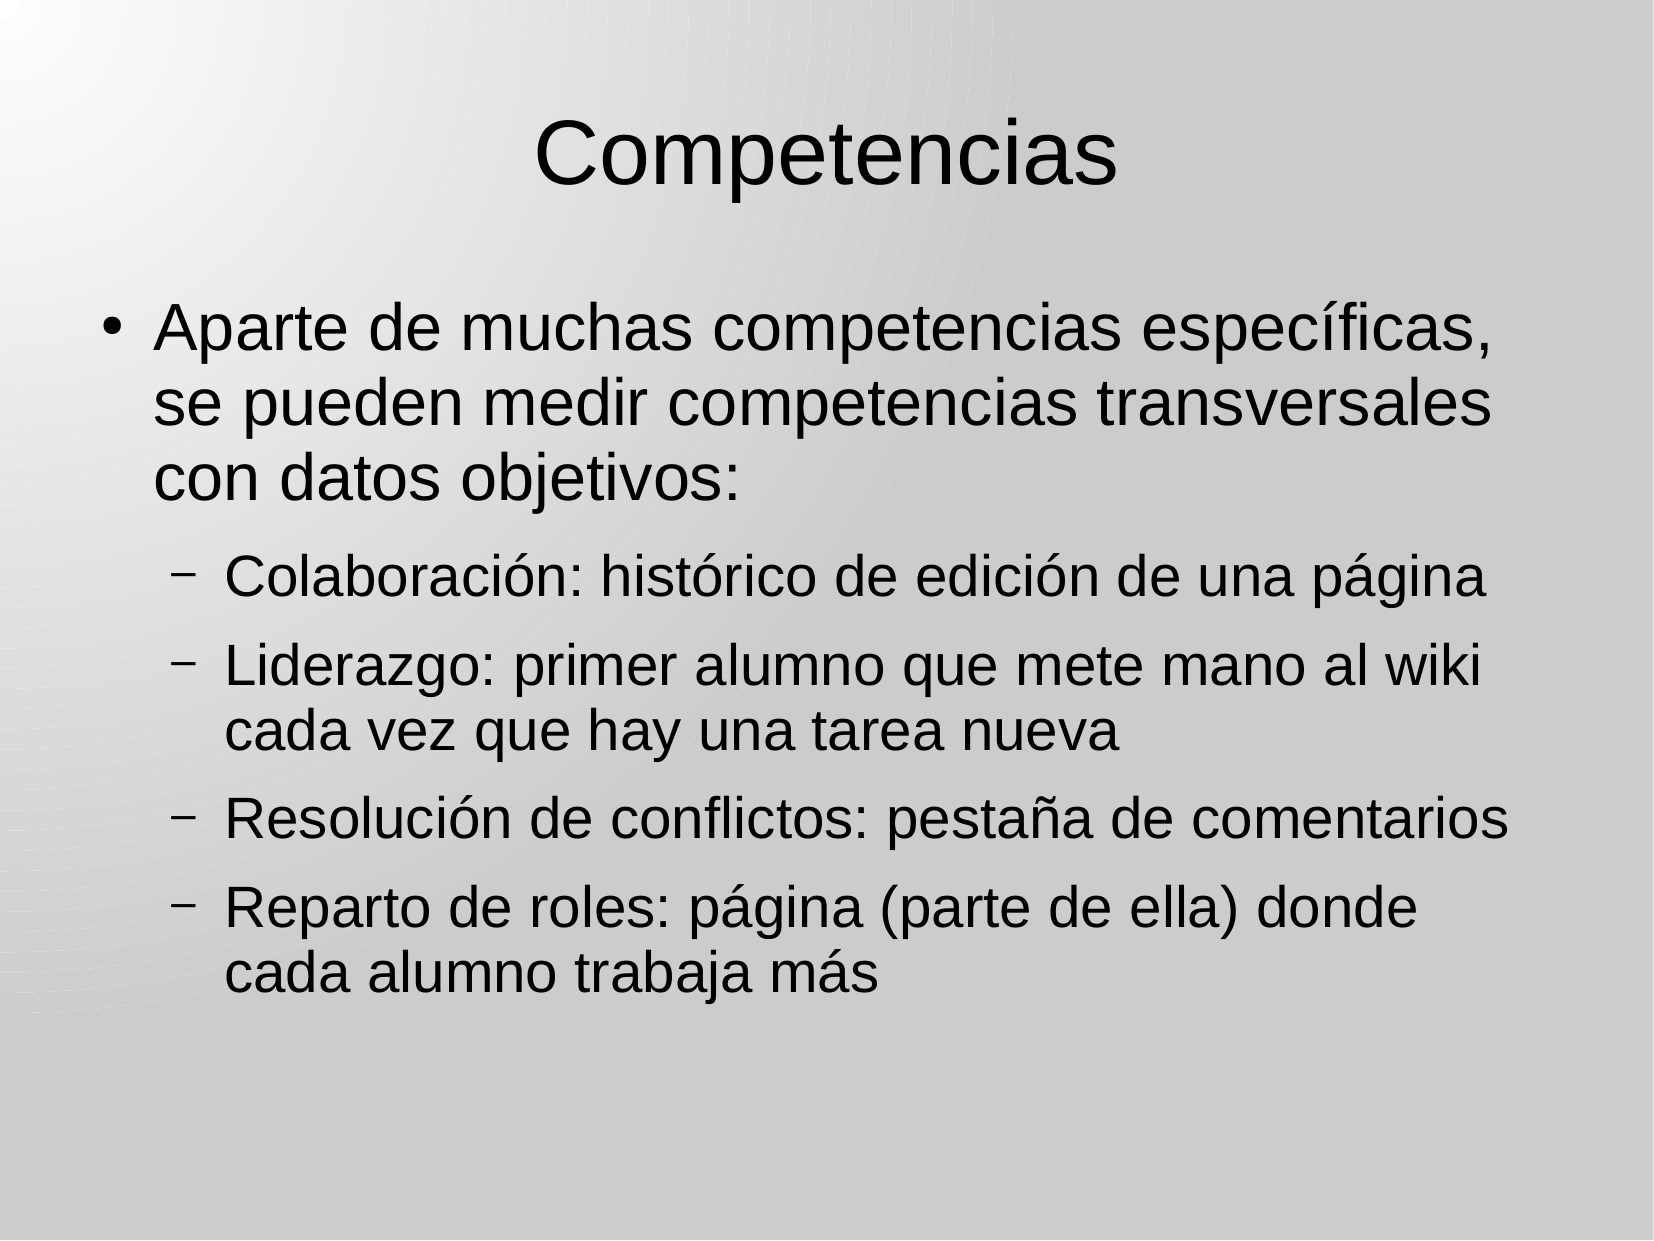

# Competencias
Aparte de muchas competencias específicas, se pueden medir competencias transversales con datos objetivos:
Colaboración: histórico de edición de una página
Liderazgo: primer alumno que mete mano al wiki cada vez que hay una tarea nueva
Resolución de conflictos: pestaña de comentarios
Reparto de roles: página (parte de ella) donde cada alumno trabaja más